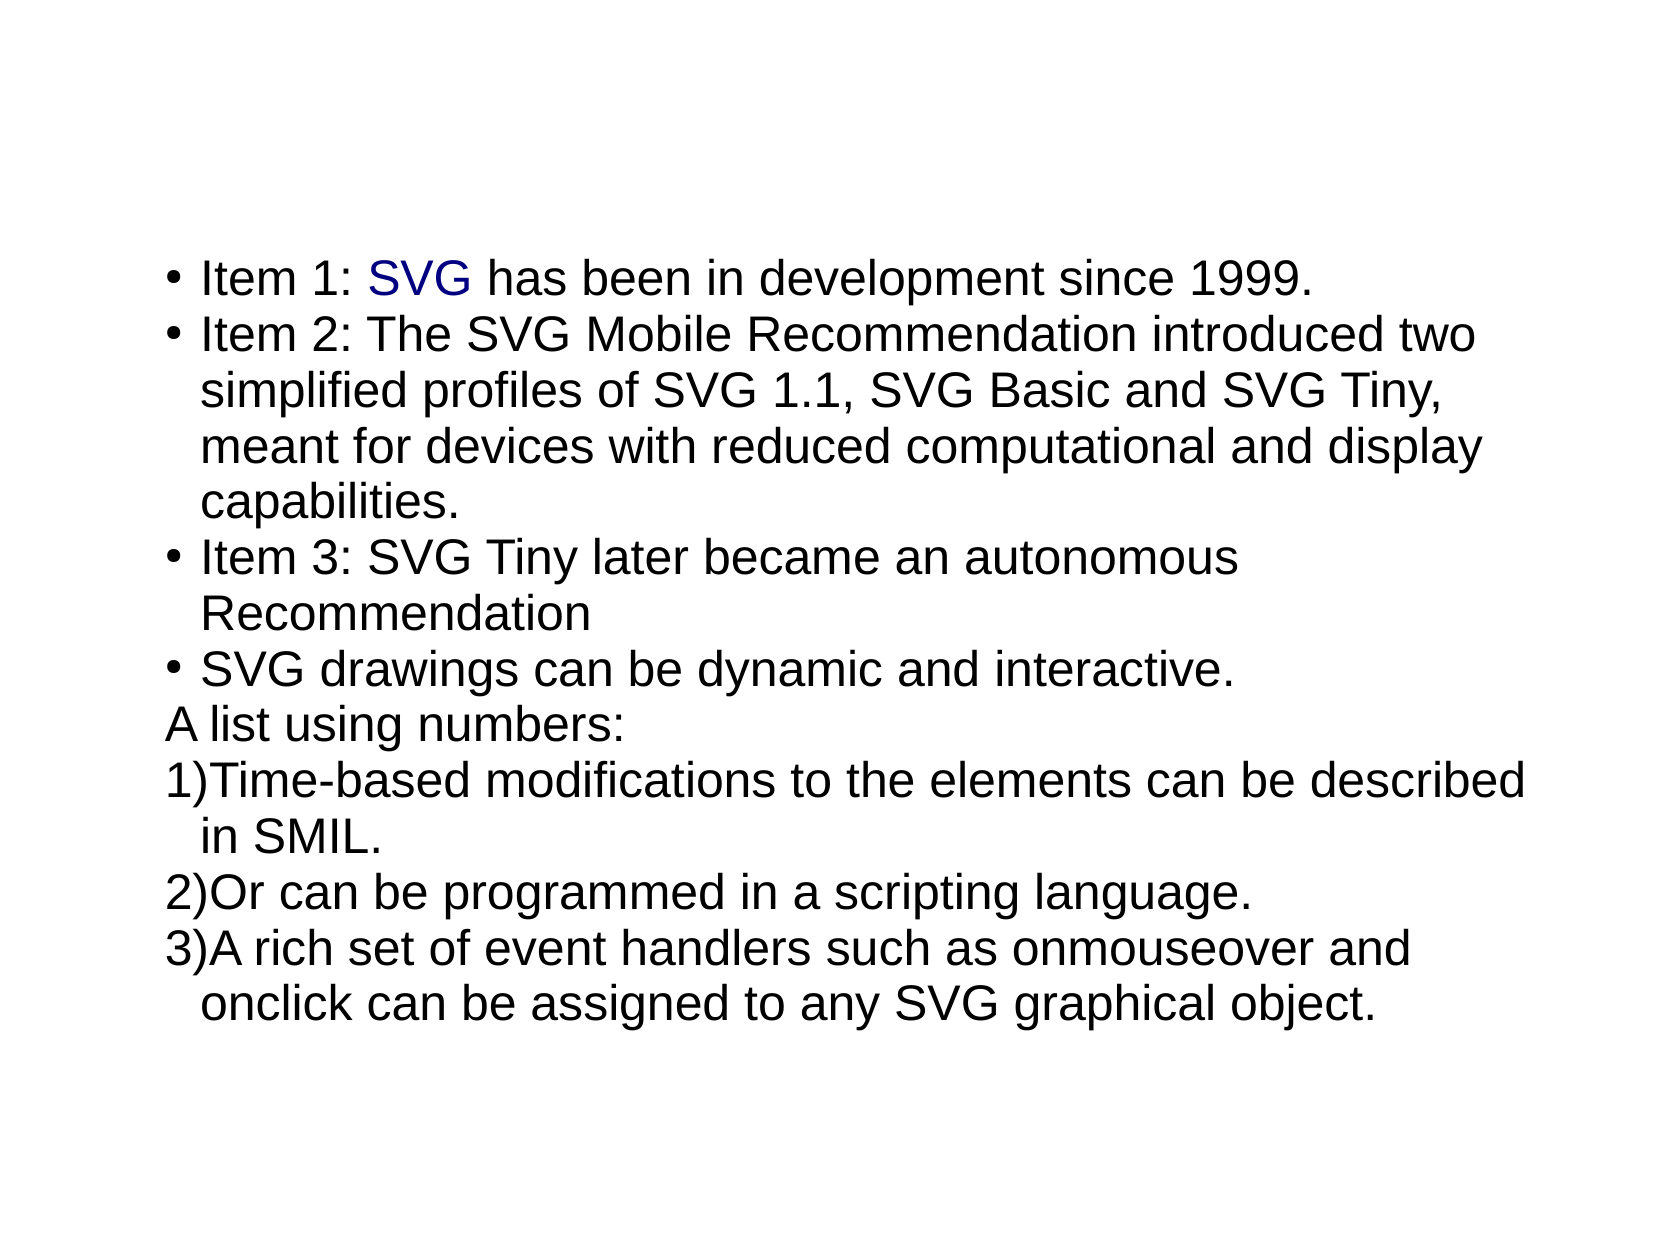

Item 1: SVG has been in development since 1999.
Item 2: The SVG Mobile Recommendation introduced two simplified profiles of SVG 1.1, SVG Basic and SVG Tiny, meant for devices with reduced computational and display capabilities.
Item 3: SVG Tiny later became an autonomous Recommendation
SVG drawings can be dynamic and interactive.
A list using numbers:
Time-based modifications to the elements can be described in SMIL.
Or can be programmed in a scripting language.
A rich set of event handlers such as onmouseover and onclick can be assigned to any SVG graphical object.